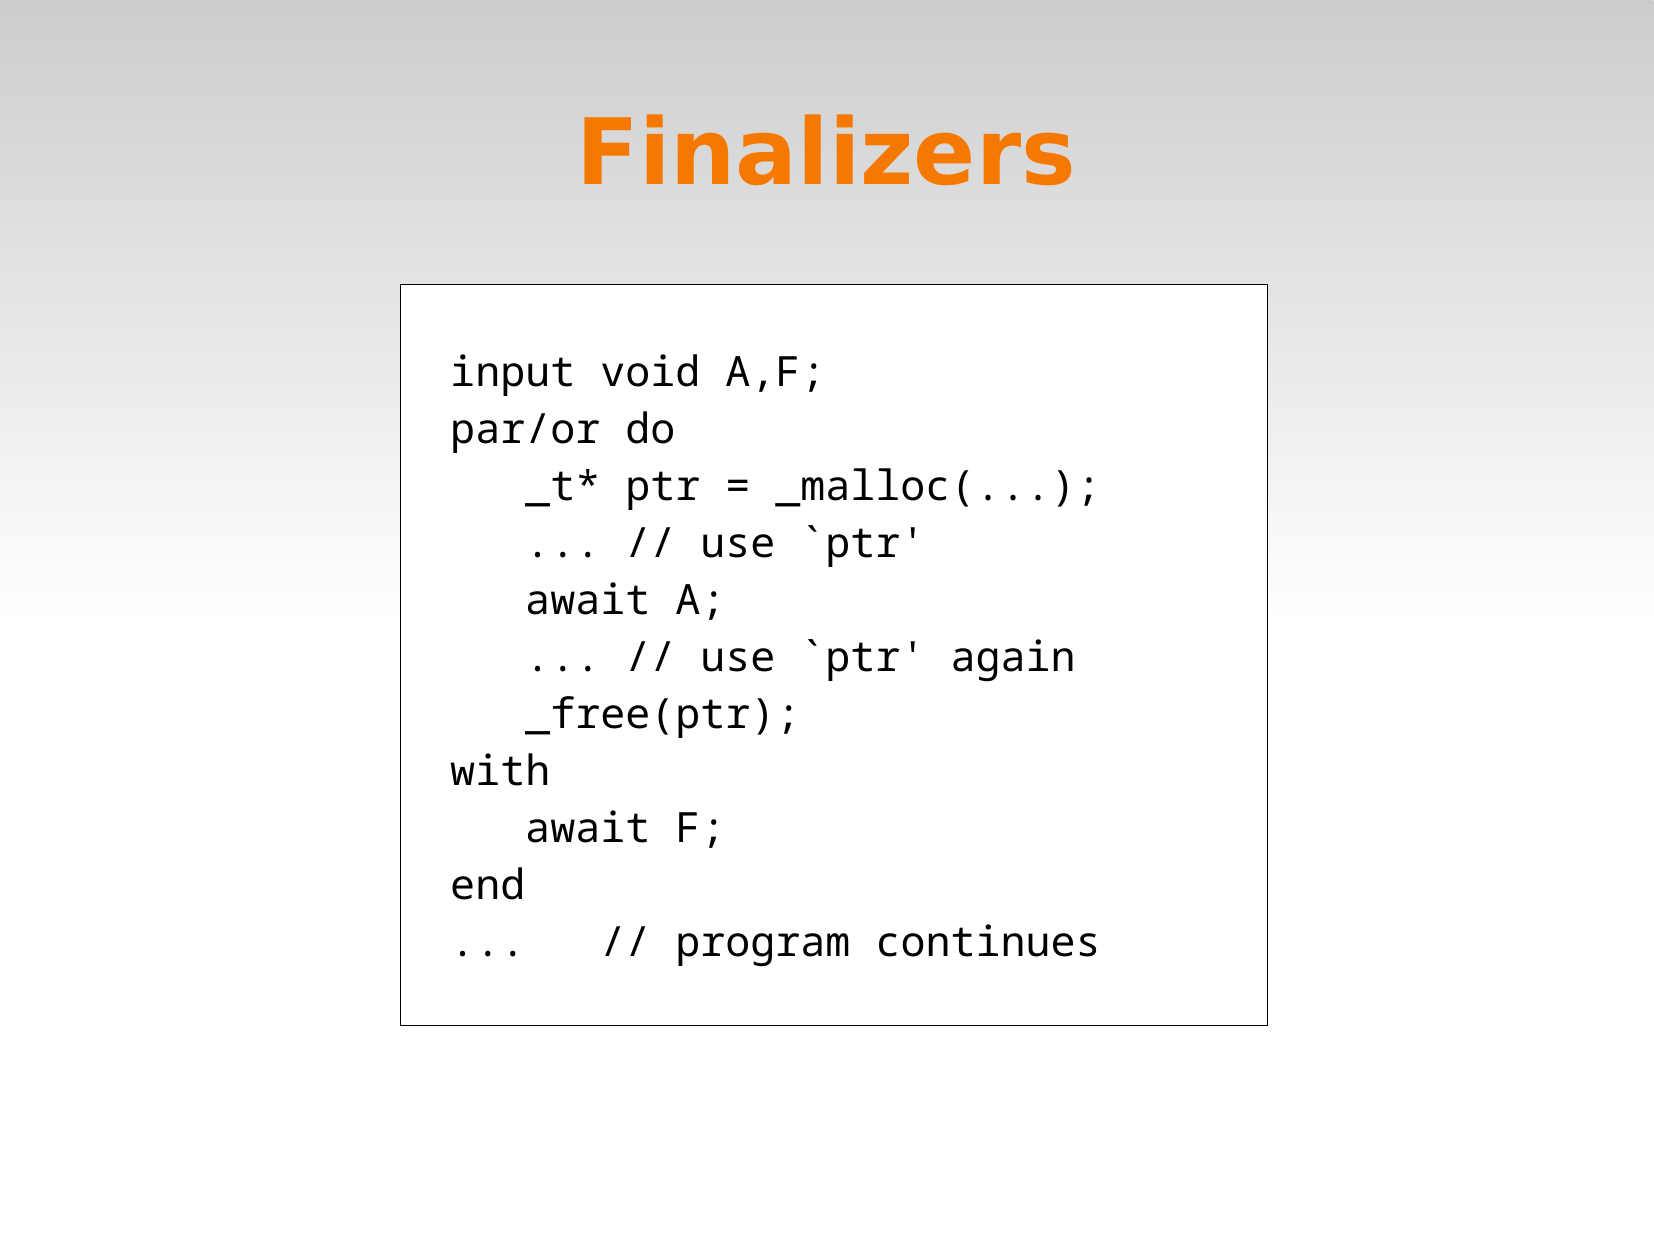

Finalizers
# input void A,F;
 par/or do
 _t* ptr = _malloc(...);
 ... // use `ptr'
 await A;
 ... // use `ptr' again
 _free(ptr);
 with
 await F;
 end
 ... // program continues